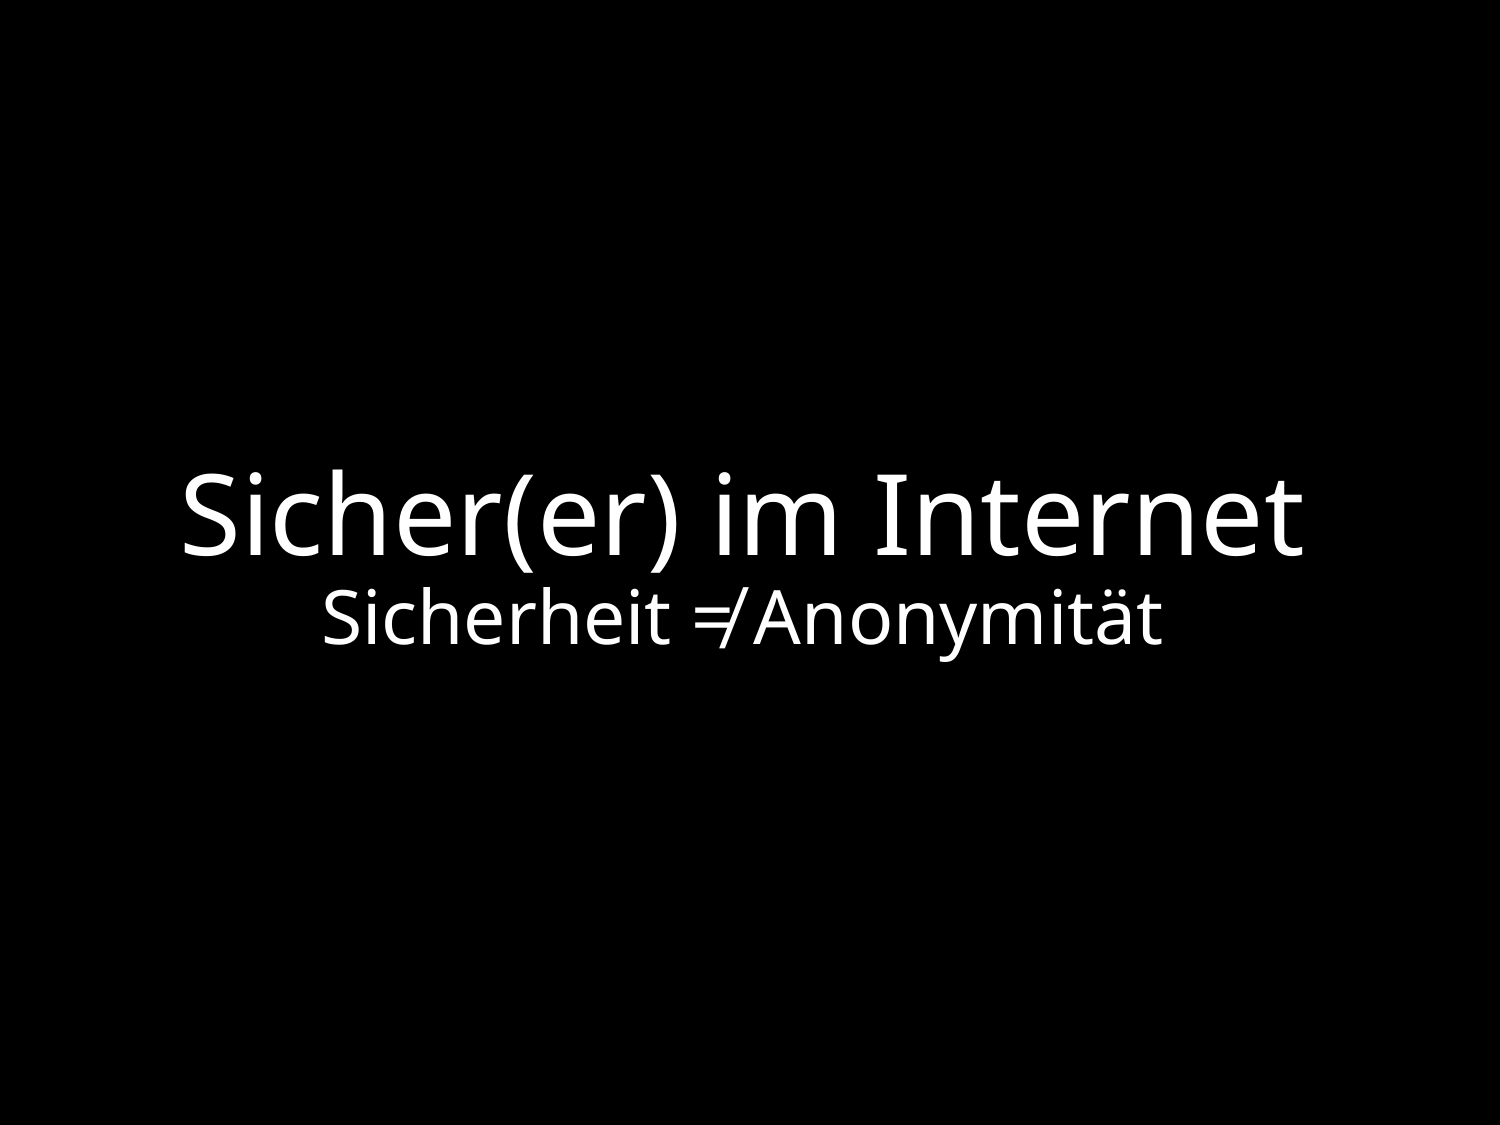

# Sicher(er) im Internet Sicherheit ≠ Anonymität